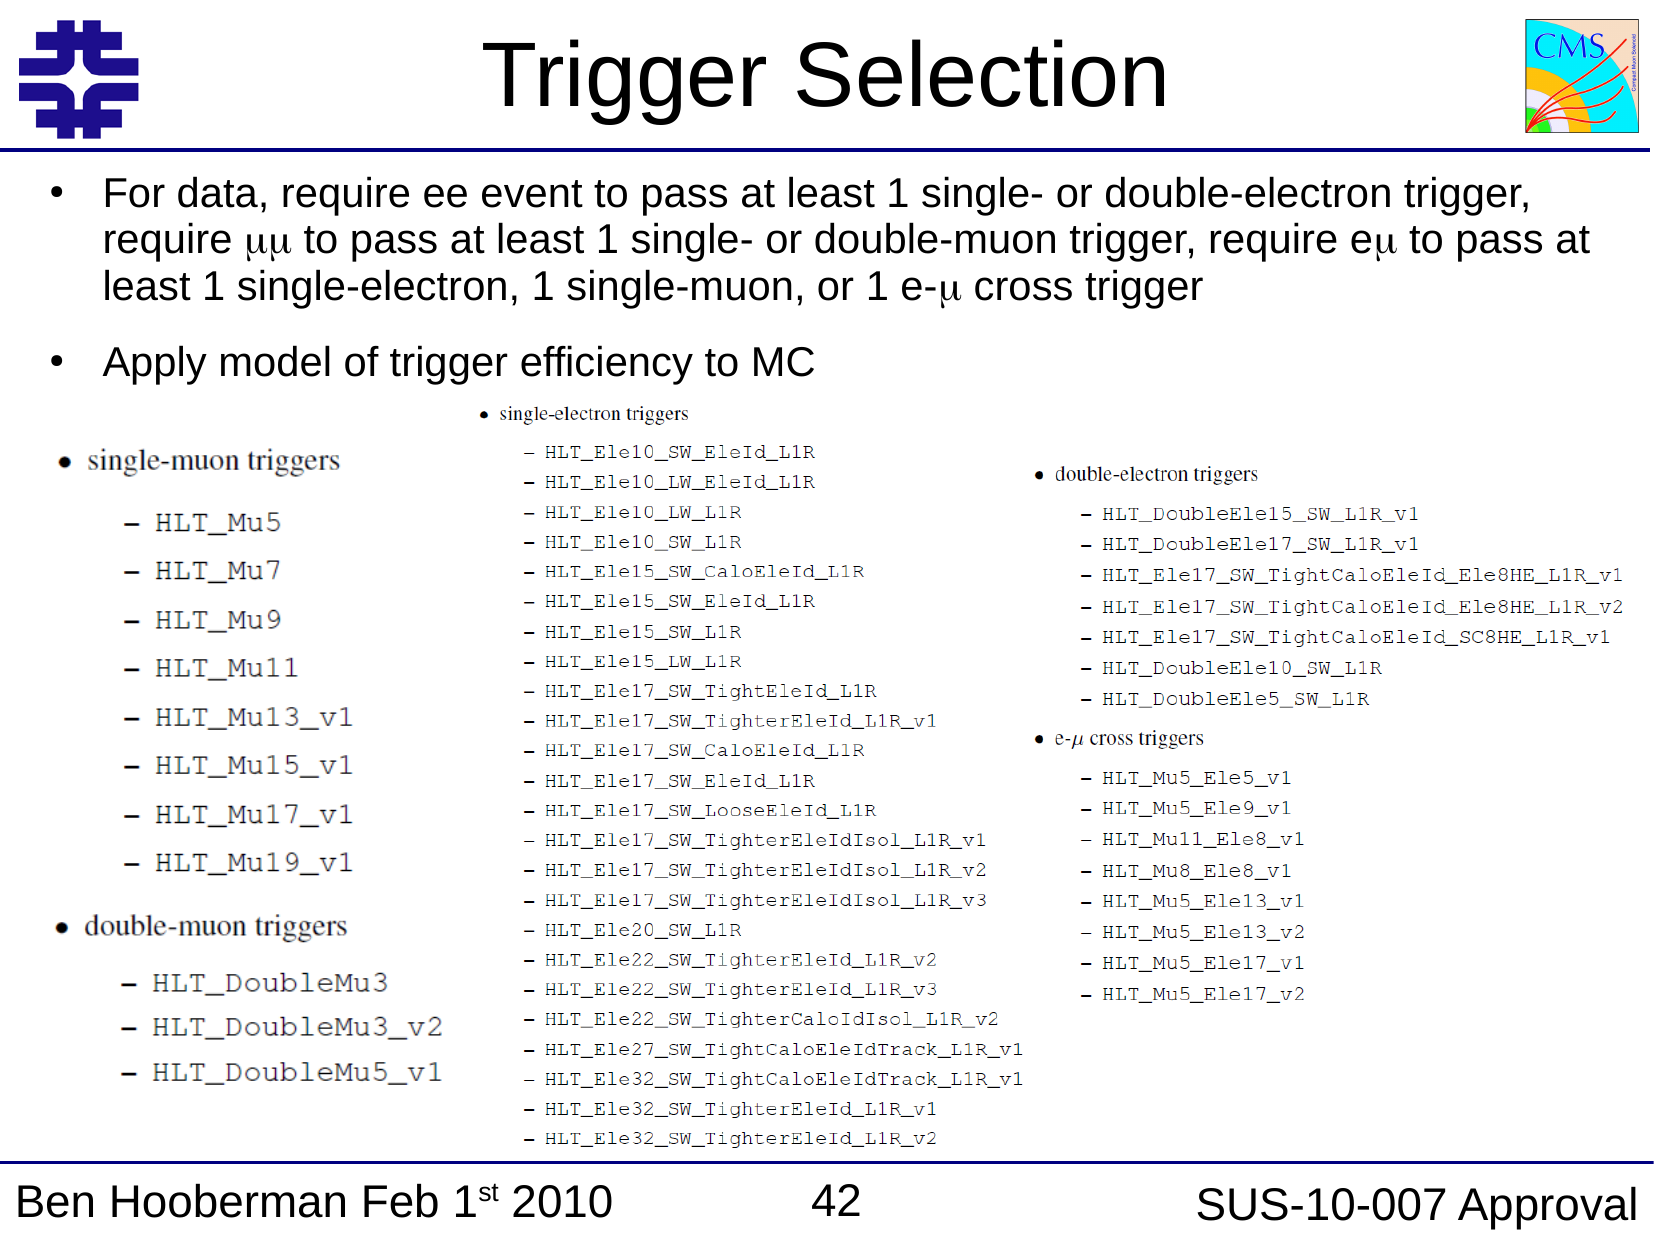

# Trigger Selection
For data, require ee event to pass at least 1 single- or double-electron trigger, require mm to pass at least 1 single- or double-muon trigger, require em to pass at least 1 single-electron, 1 single-muon, or 1 e-m cross trigger
Apply model of trigger efficiency to MC
42